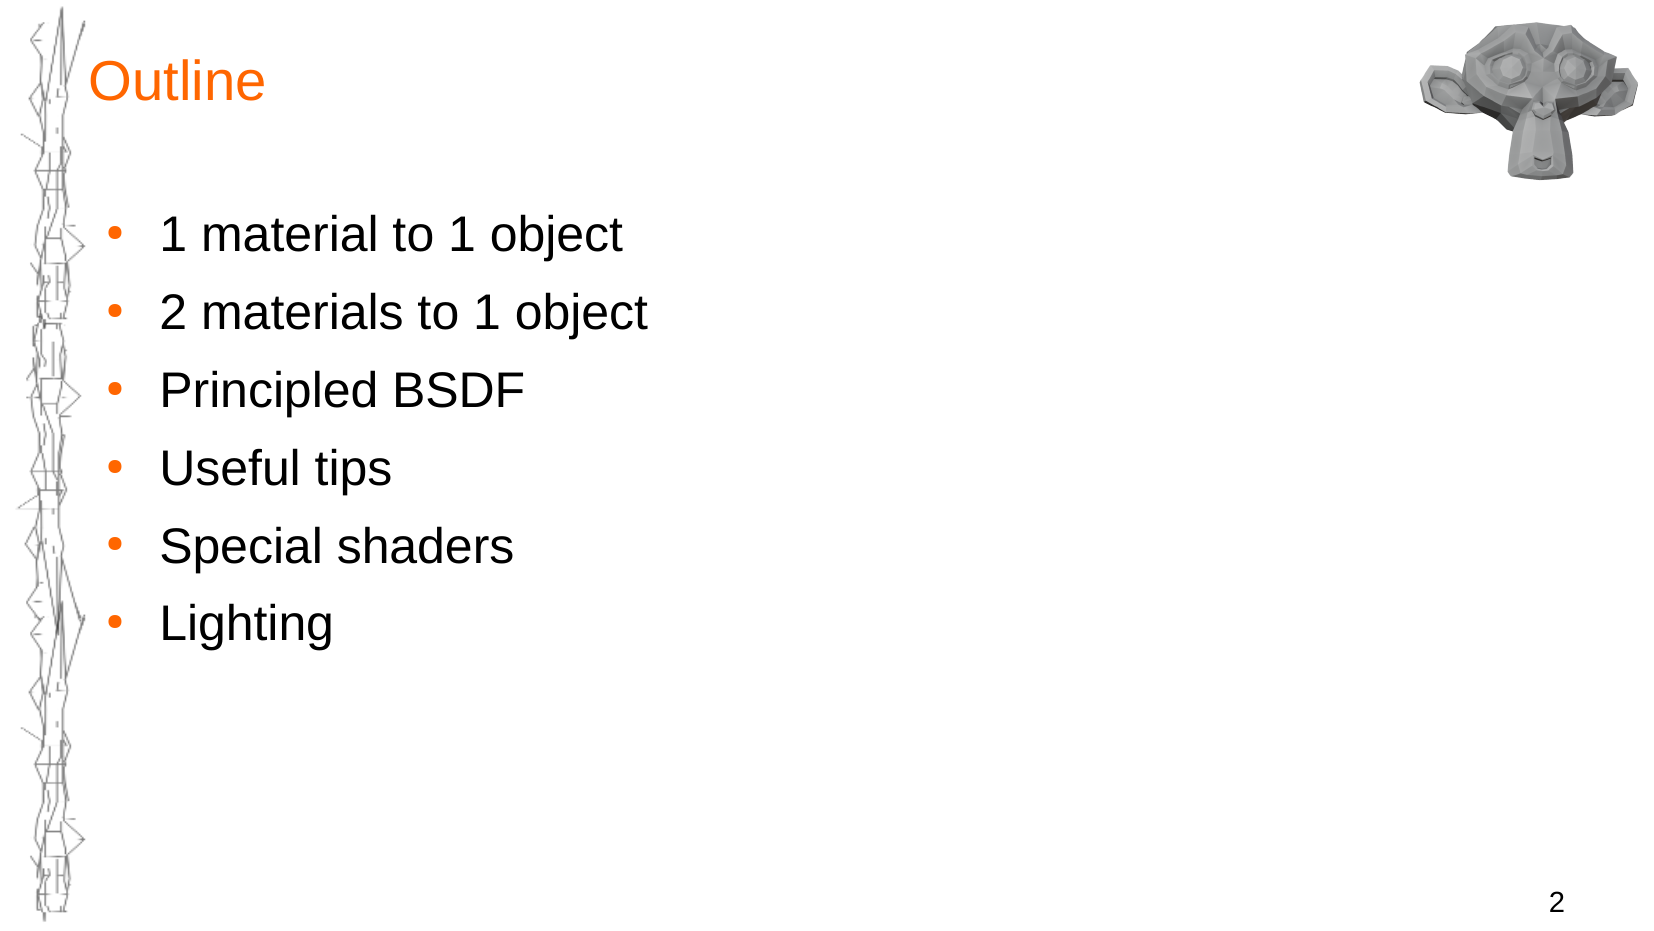

# Outline
1 material to 1 object
2 materials to 1 object
Principled BSDF
Useful tips
Special shaders
Lighting
2